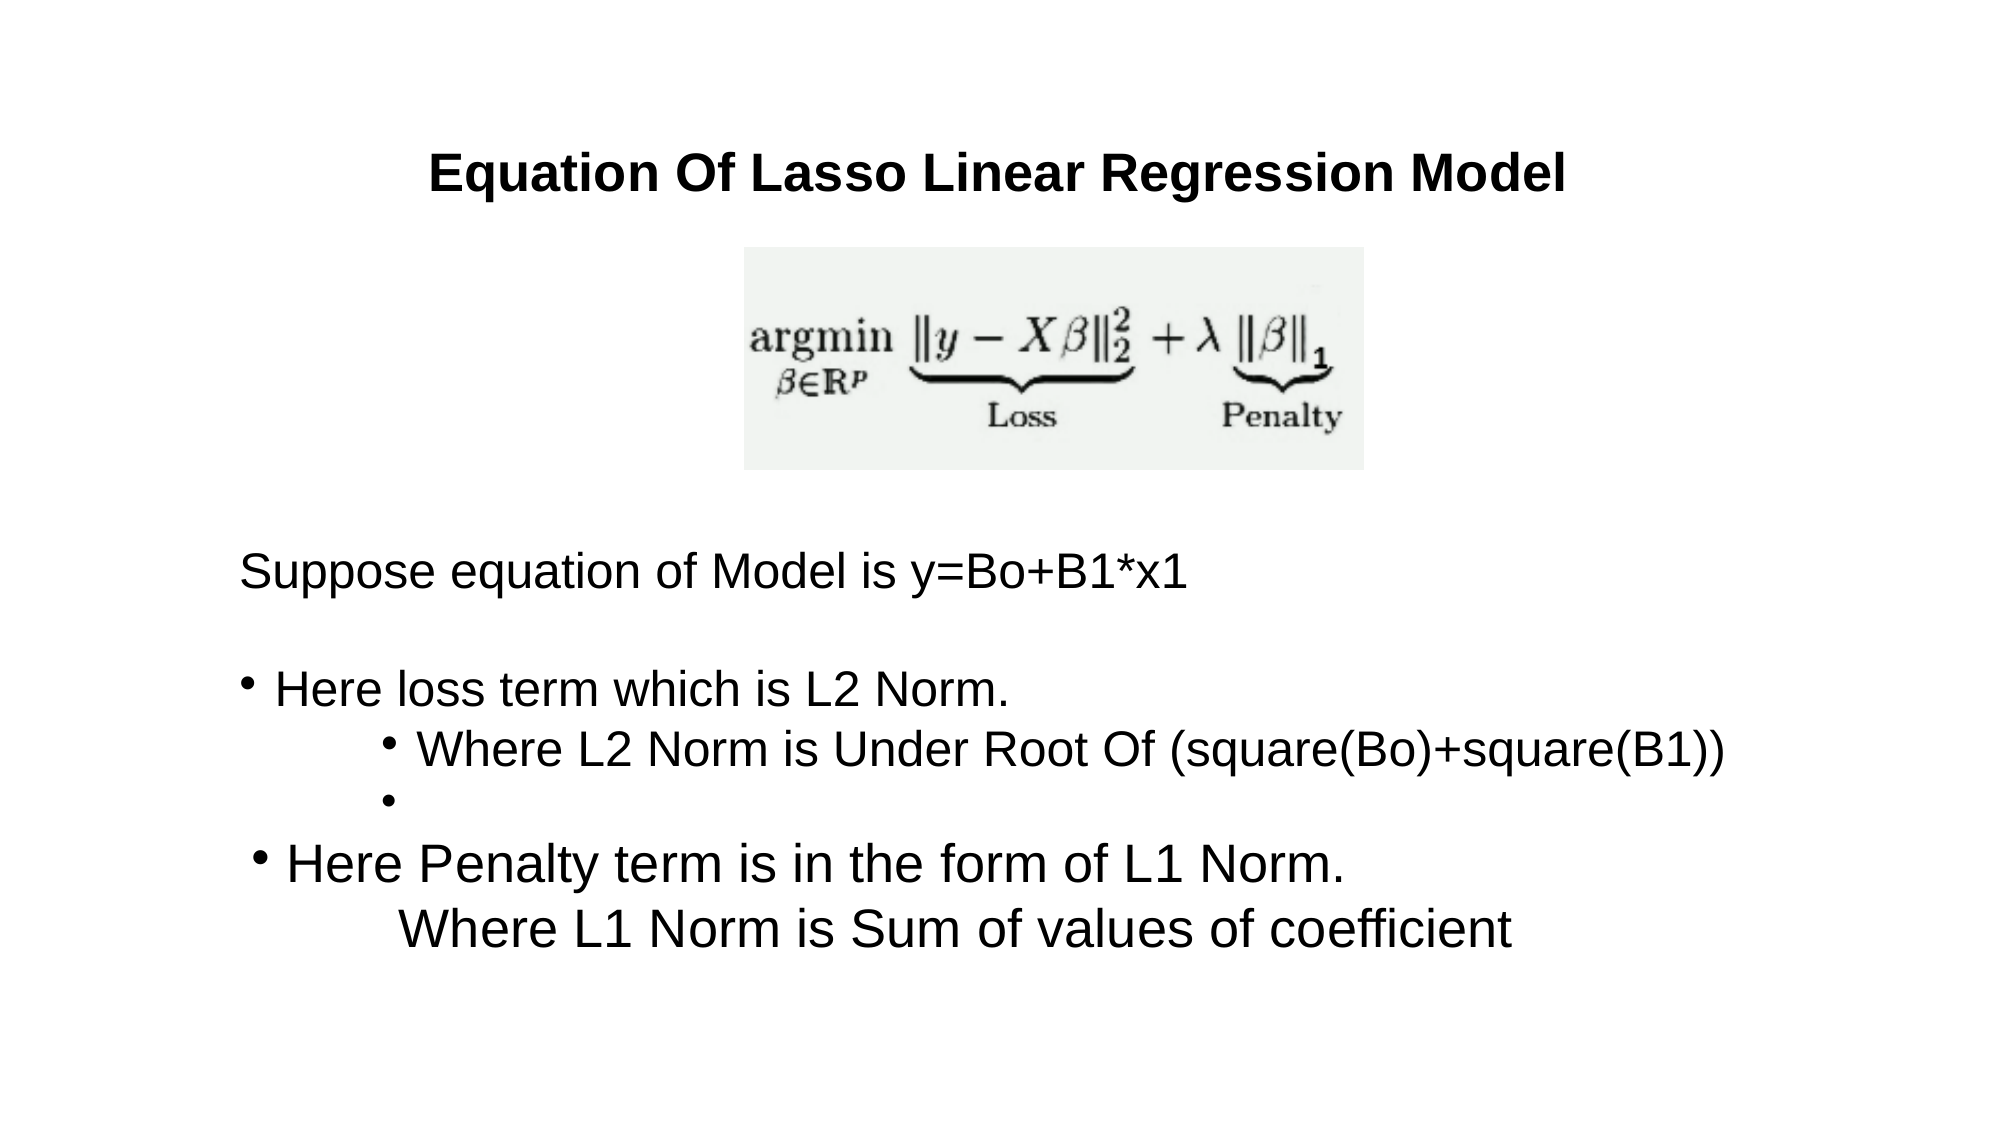

Equation Of Lasso Linear Regression Model
Suppose equation of Model is y=Bo+B1*x1
Here loss term which is L2 Norm.
Where L2 Norm is Under Root Of (square(Bo)+square(B1))
Here Penalty term is in the form of L1 Norm.
		Where L1 Norm is Sum of values of coefficient